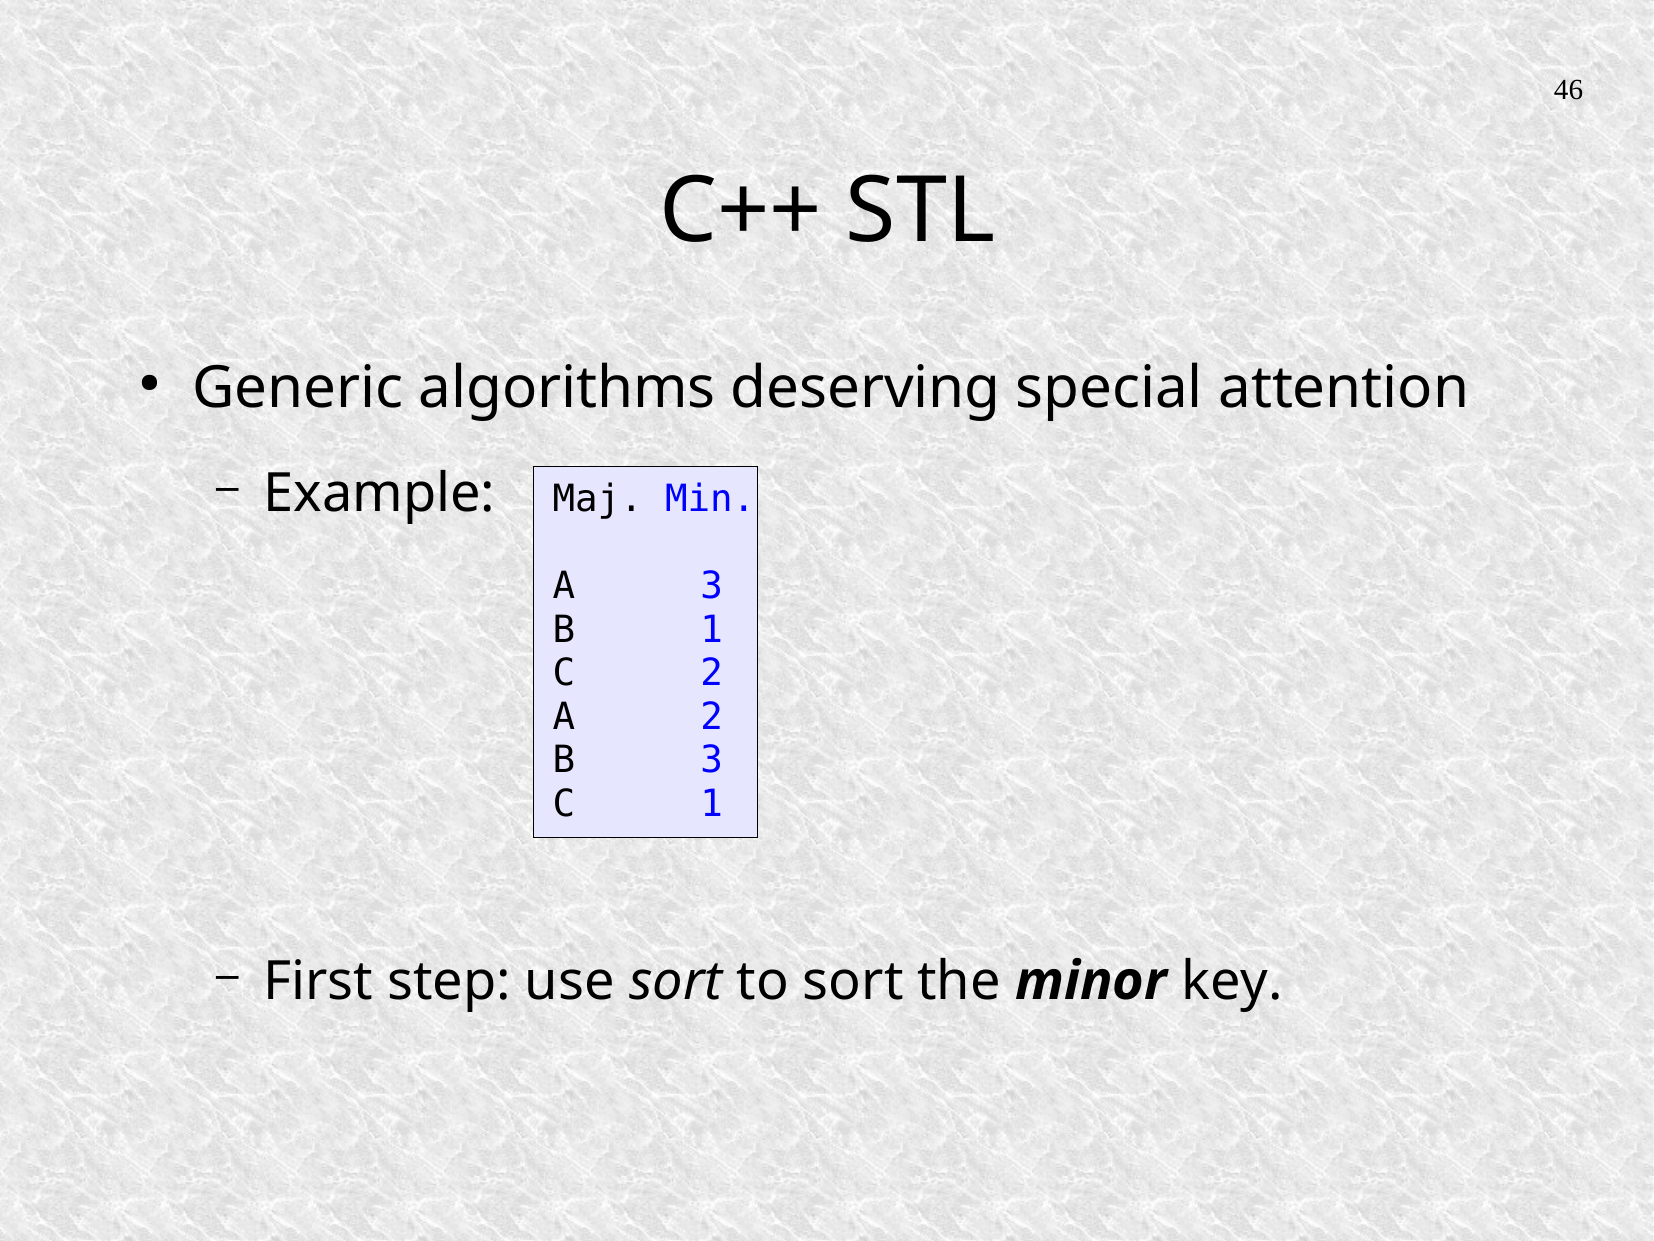

46
# C++ STL
Generic algorithms deserving special attention
Example:
First step: use sort to sort the minor key.
Maj. Min.
A		3
B		1
C		2
A		2
B		3
C		1